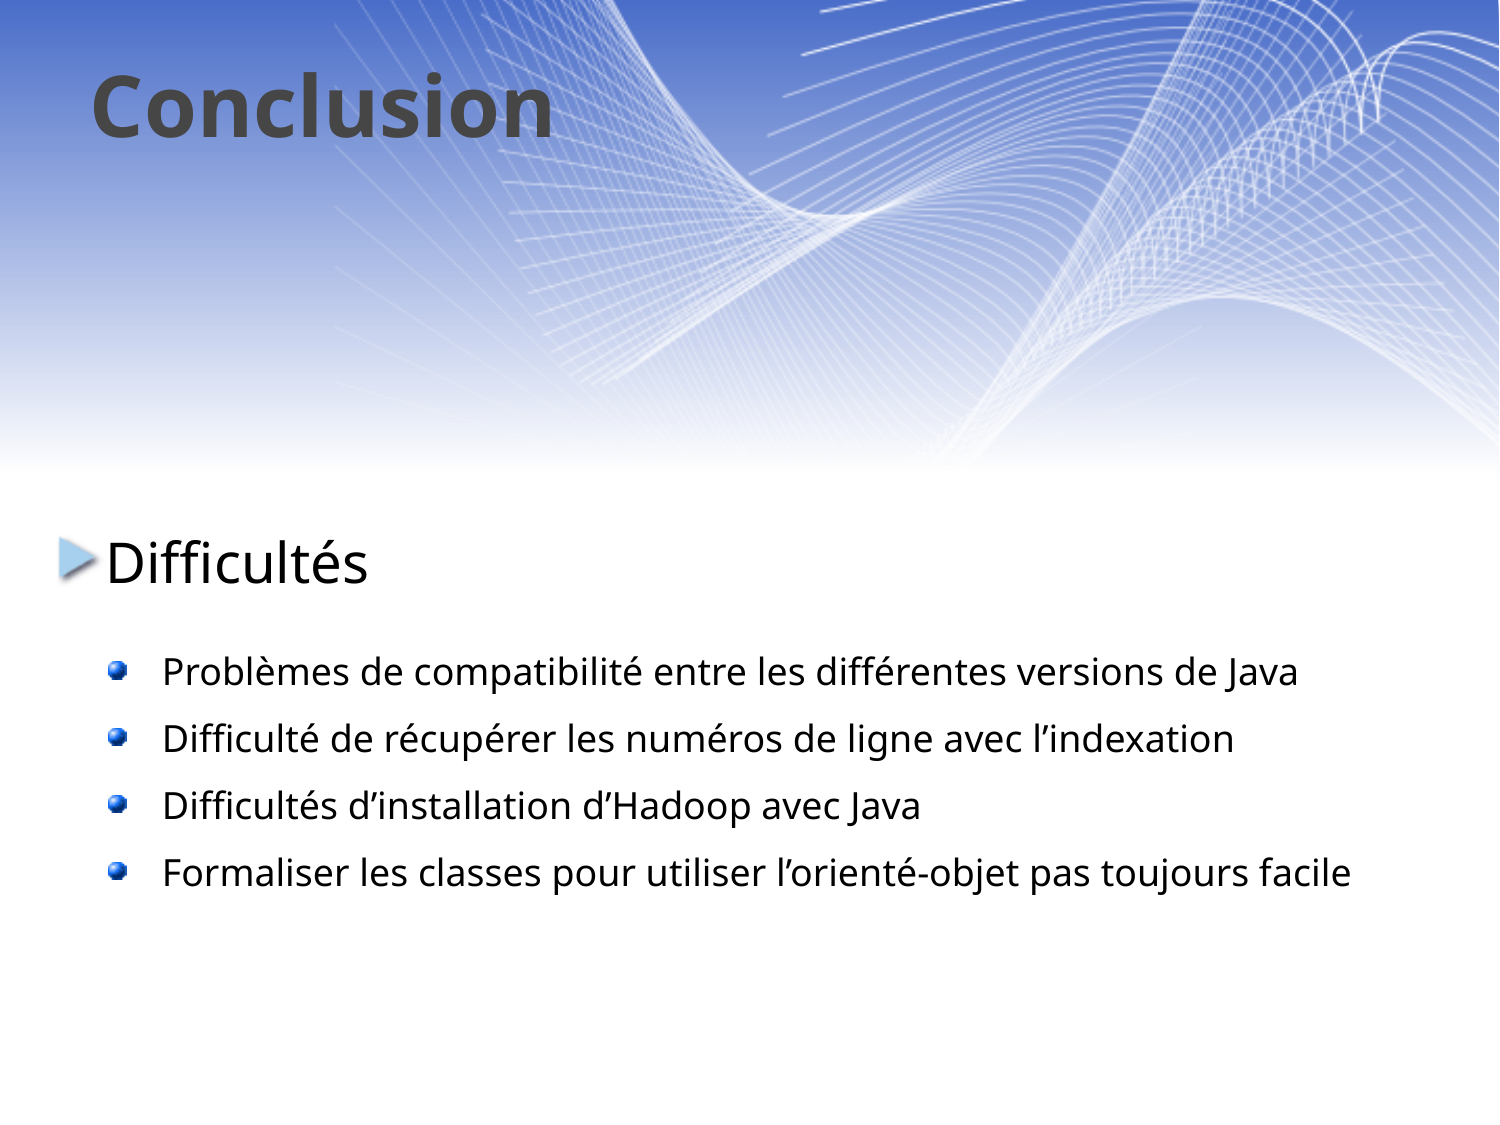

Conclusion
# Difficultés
Problèmes de compatibilité entre les différentes versions de Java
Difficulté de récupérer les numéros de ligne avec l’indexation
Difficultés d’installation d’Hadoop avec Java
Formaliser les classes pour utiliser l’orienté-objet pas toujours facile